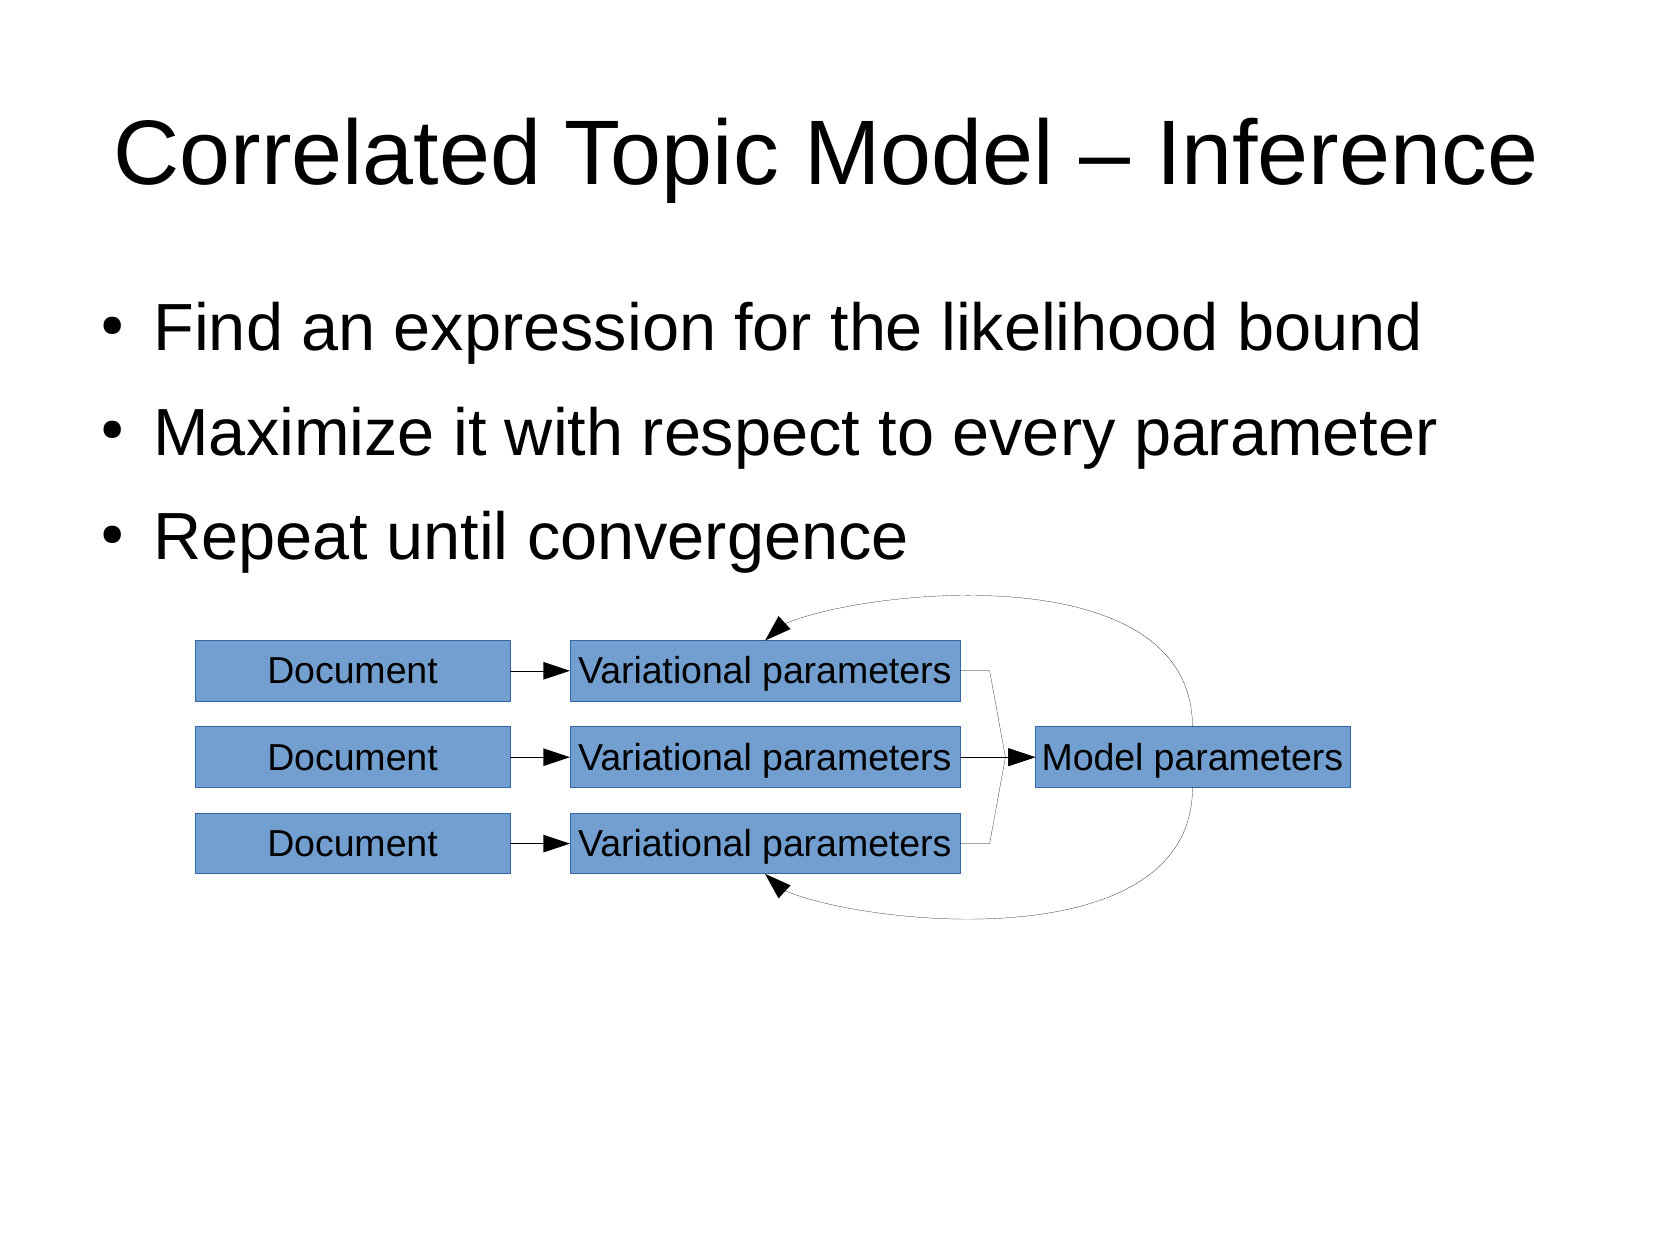

# Correlated Topic Model – Inference
Find an expression for the likelihood bound
Maximize it with respect to every parameter
Repeat until convergence
Document
Variational parameters
Document
Variational parameters
Model parameters
Document
Variational parameters